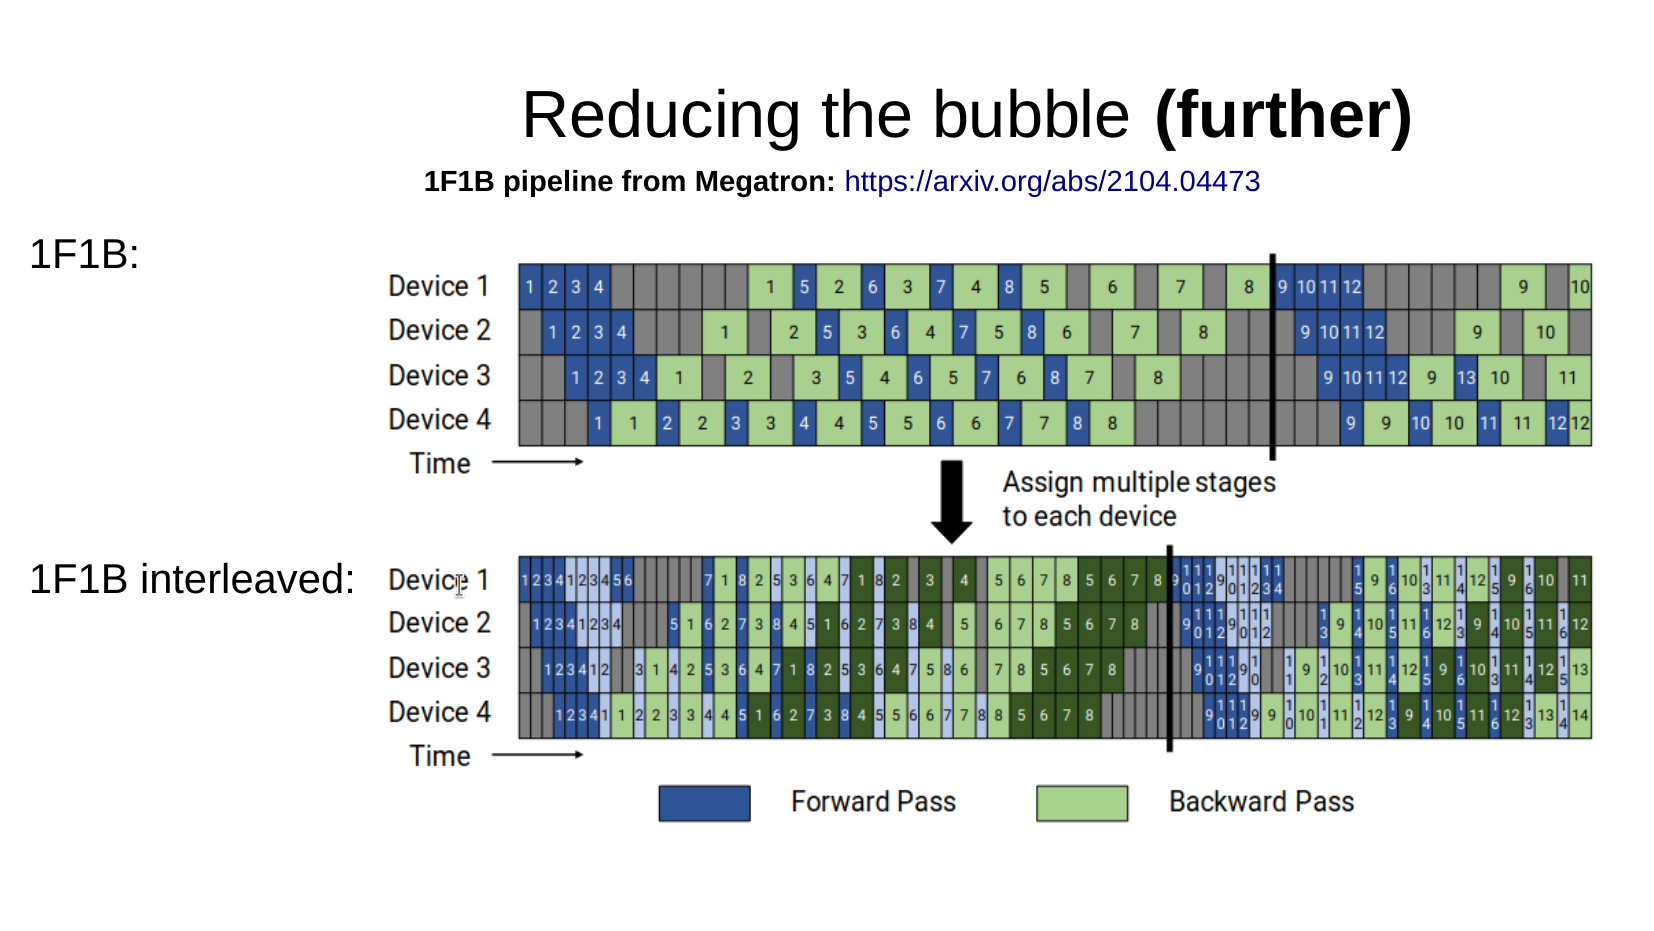

# Reducing the bubble
(further)
1F1B pipeline from Megatron: https://arxiv.org/abs/2104.04473
1F1B:
1F1B interleaved: